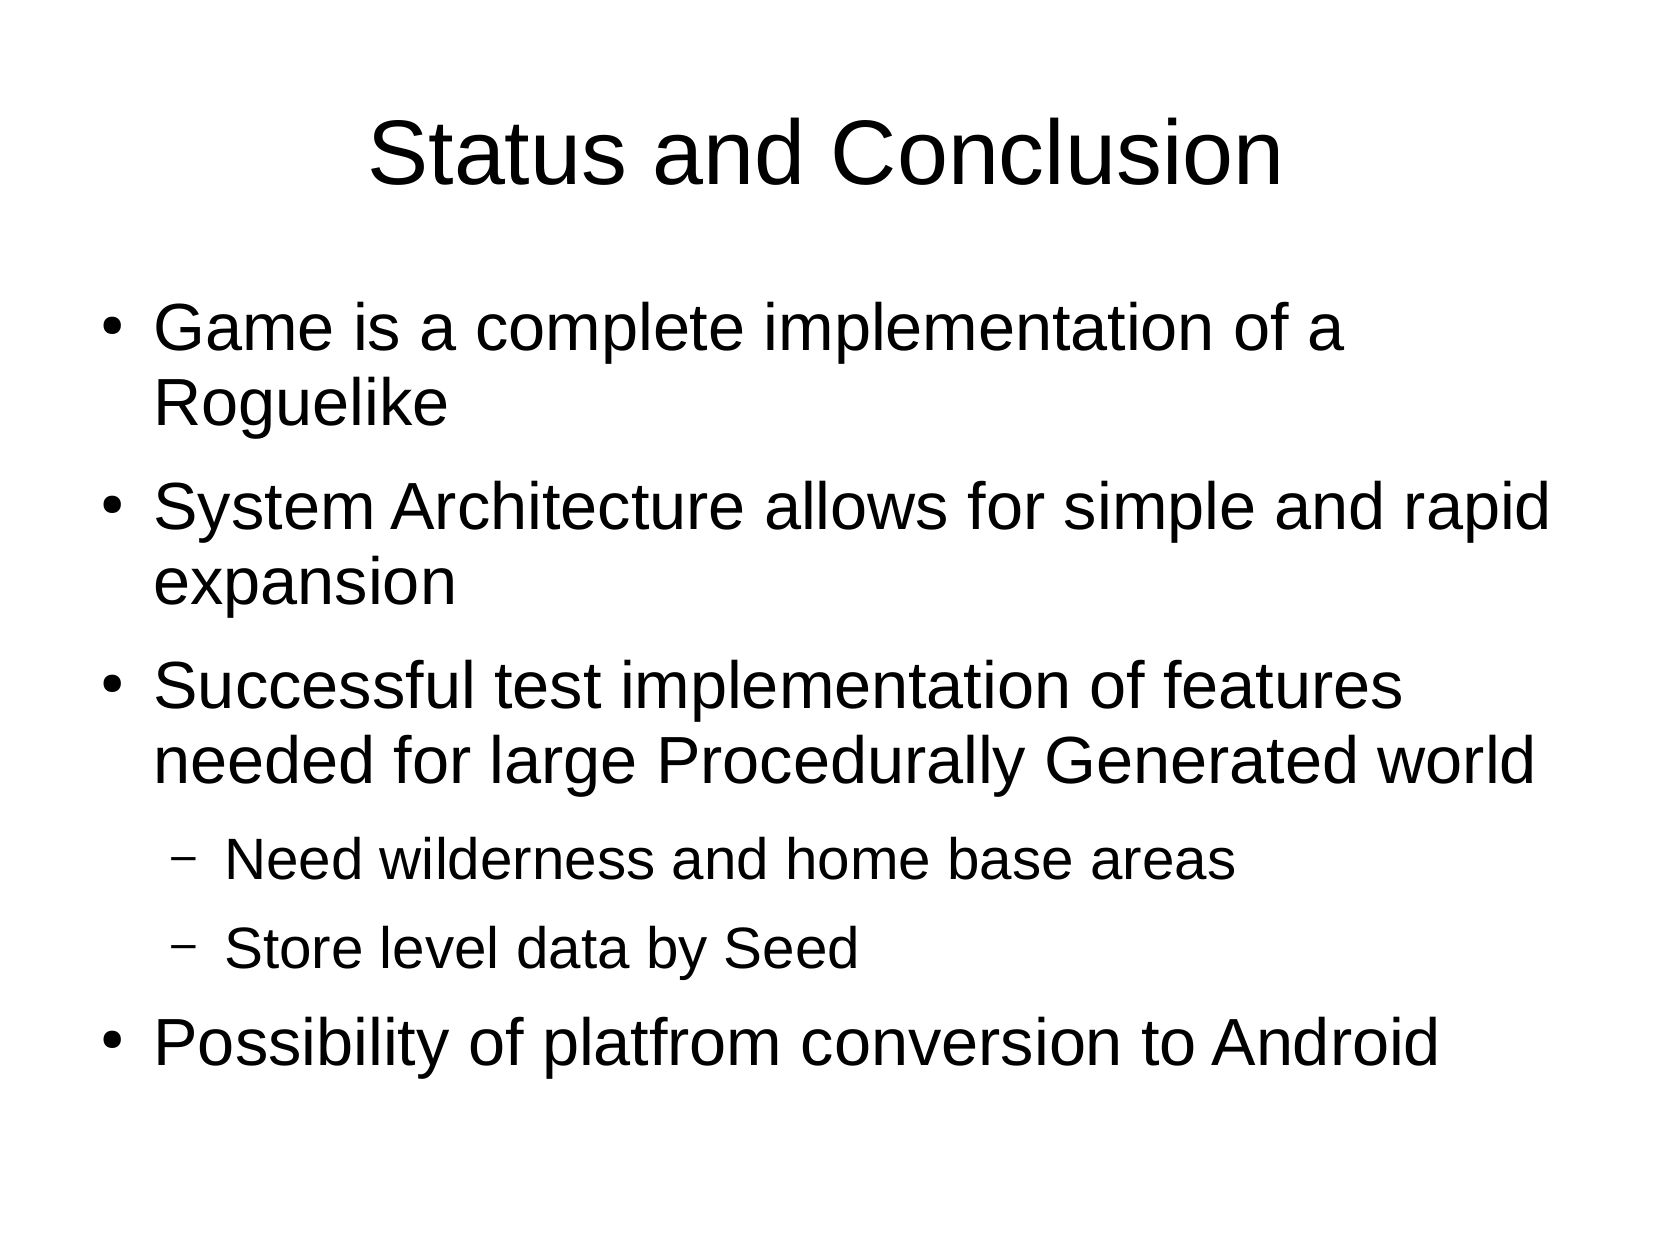

# Status and Conclusion
Game is a complete implementation of a Roguelike
System Architecture allows for simple and rapid expansion
Successful test implementation of features needed for large Procedurally Generated world
Need wilderness and home base areas
Store level data by Seed
Possibility of platfrom conversion to Android